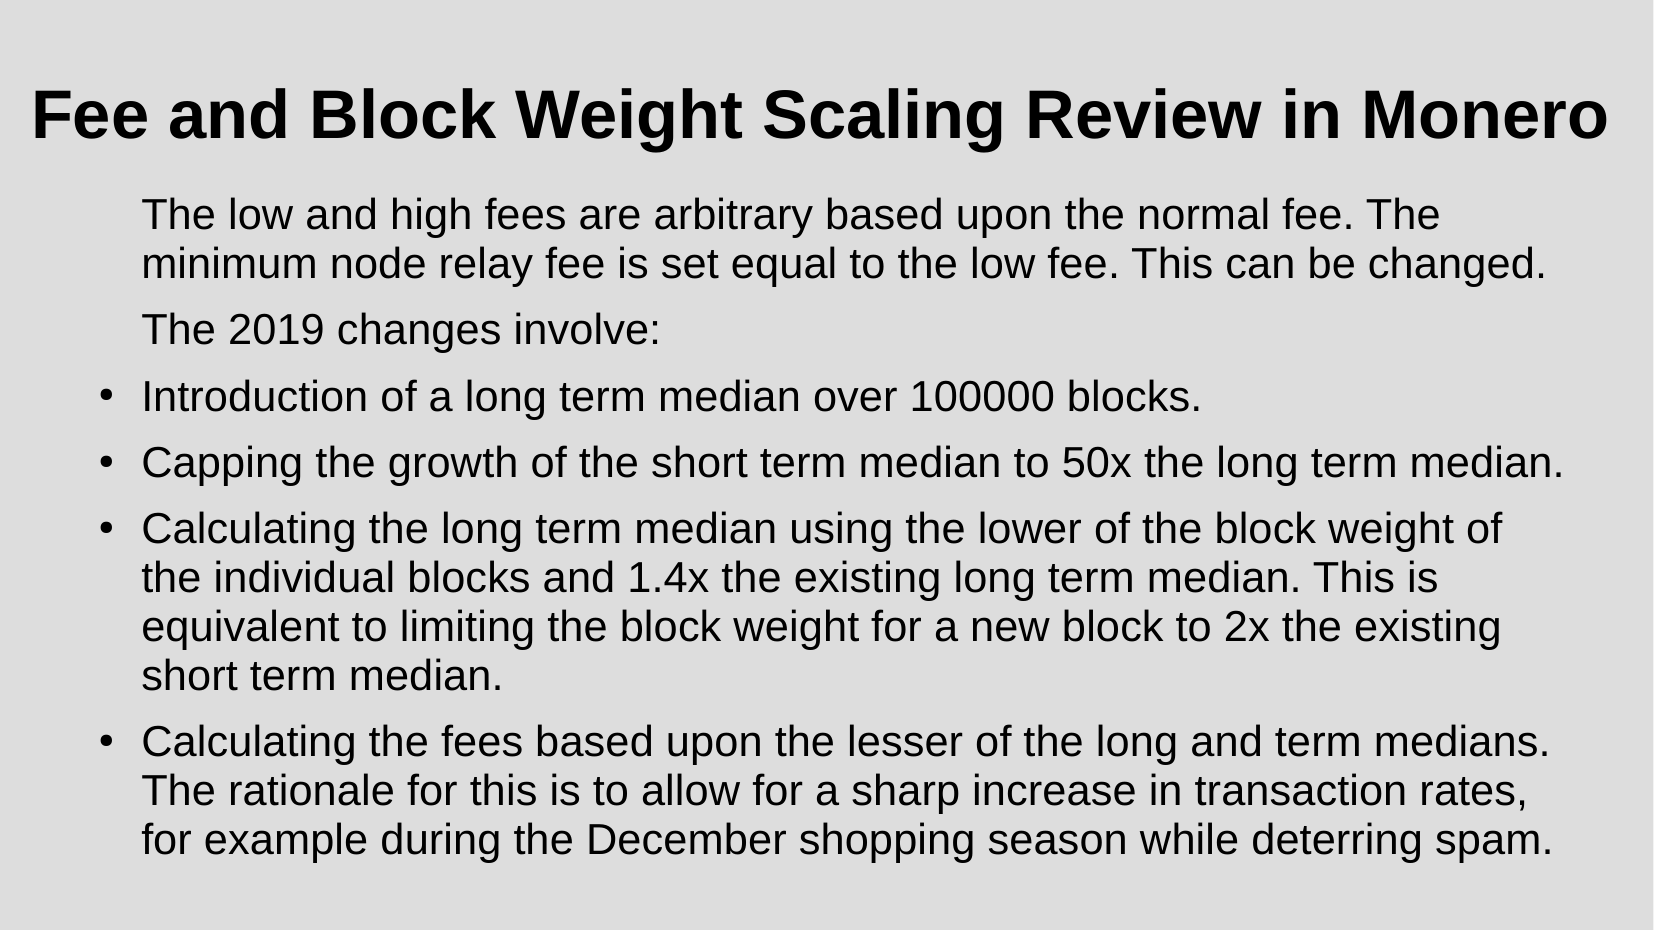

Fee and Block Weight Scaling Review in Monero
# The low and high fees are arbitrary based upon the normal fee. The minimum node relay fee is set equal to the low fee. This can be changed.
The 2019 changes involve:
Introduction of a long term median over 100000 blocks.
Capping the growth of the short term median to 50x the long term median.
Calculating the long term median using the lower of the block weight of the individual blocks and 1.4x the existing long term median. This is equivalent to limiting the block weight for a new block to 2x the existing short term median.
Calculating the fees based upon the lesser of the long and term medians. The rationale for this is to allow for a sharp increase in transaction rates, for example during the December shopping season while deterring spam.